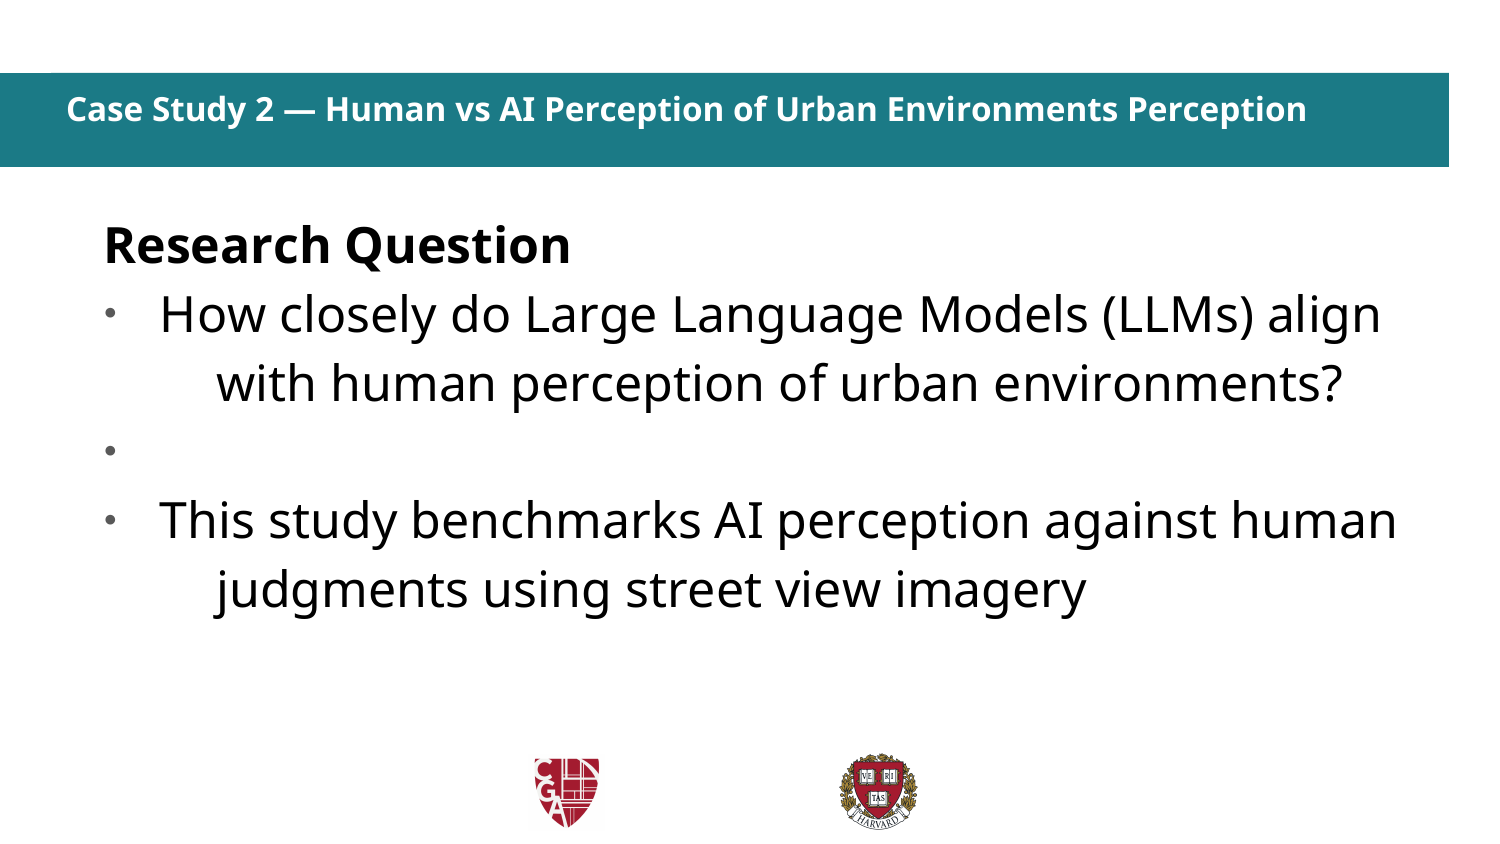

# Case Study 2 — Human vs AI Perception of Urban Environments Perception
Research Question
How closely do Large Language Models (LLMs) align with human perception of urban environments?
This study benchmarks AI perception against human judgments using street view imagery